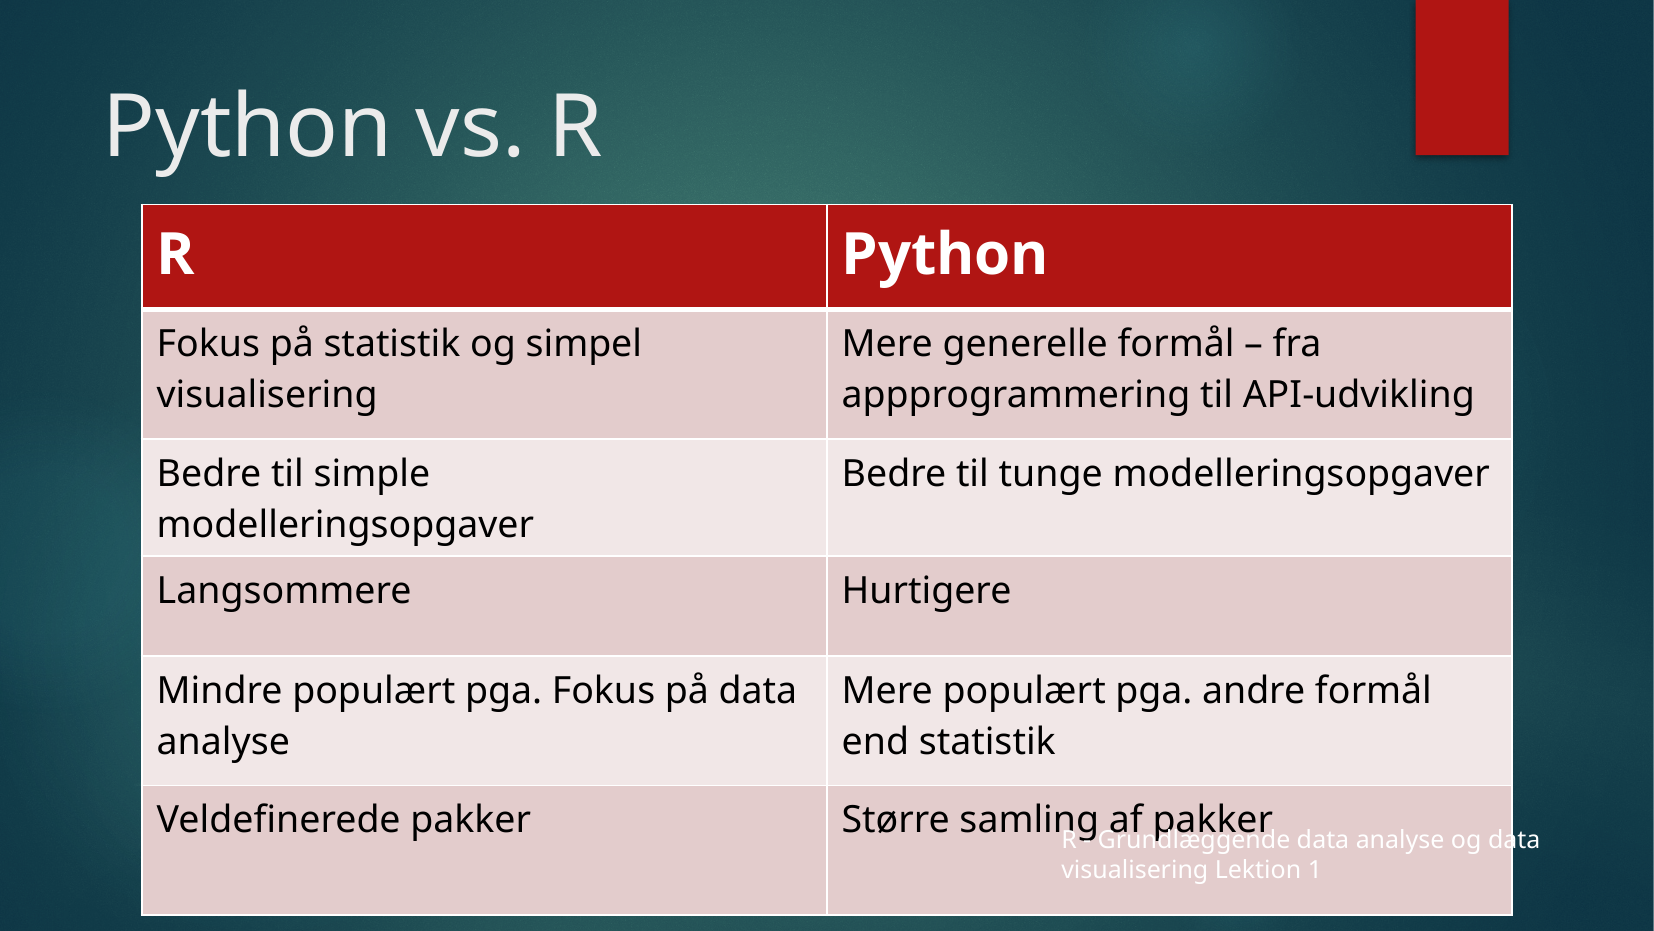

# Python vs. R
| R | Python |
| --- | --- |
| Fokus på statistik og simpel visualisering | Mere generelle formål – fra appprogrammering til API-udvikling |
| Bedre til simple modelleringsopgaver | Bedre til tunge modelleringsopgaver |
| Langsommere | Hurtigere |
| Mindre populært pga. Fokus på data analyse | Mere populært pga. andre formål end statistik |
| Veldefinerede pakker | Større samling af pakker |
R - Grundlæggende data analyse og data visualisering Lektion 1